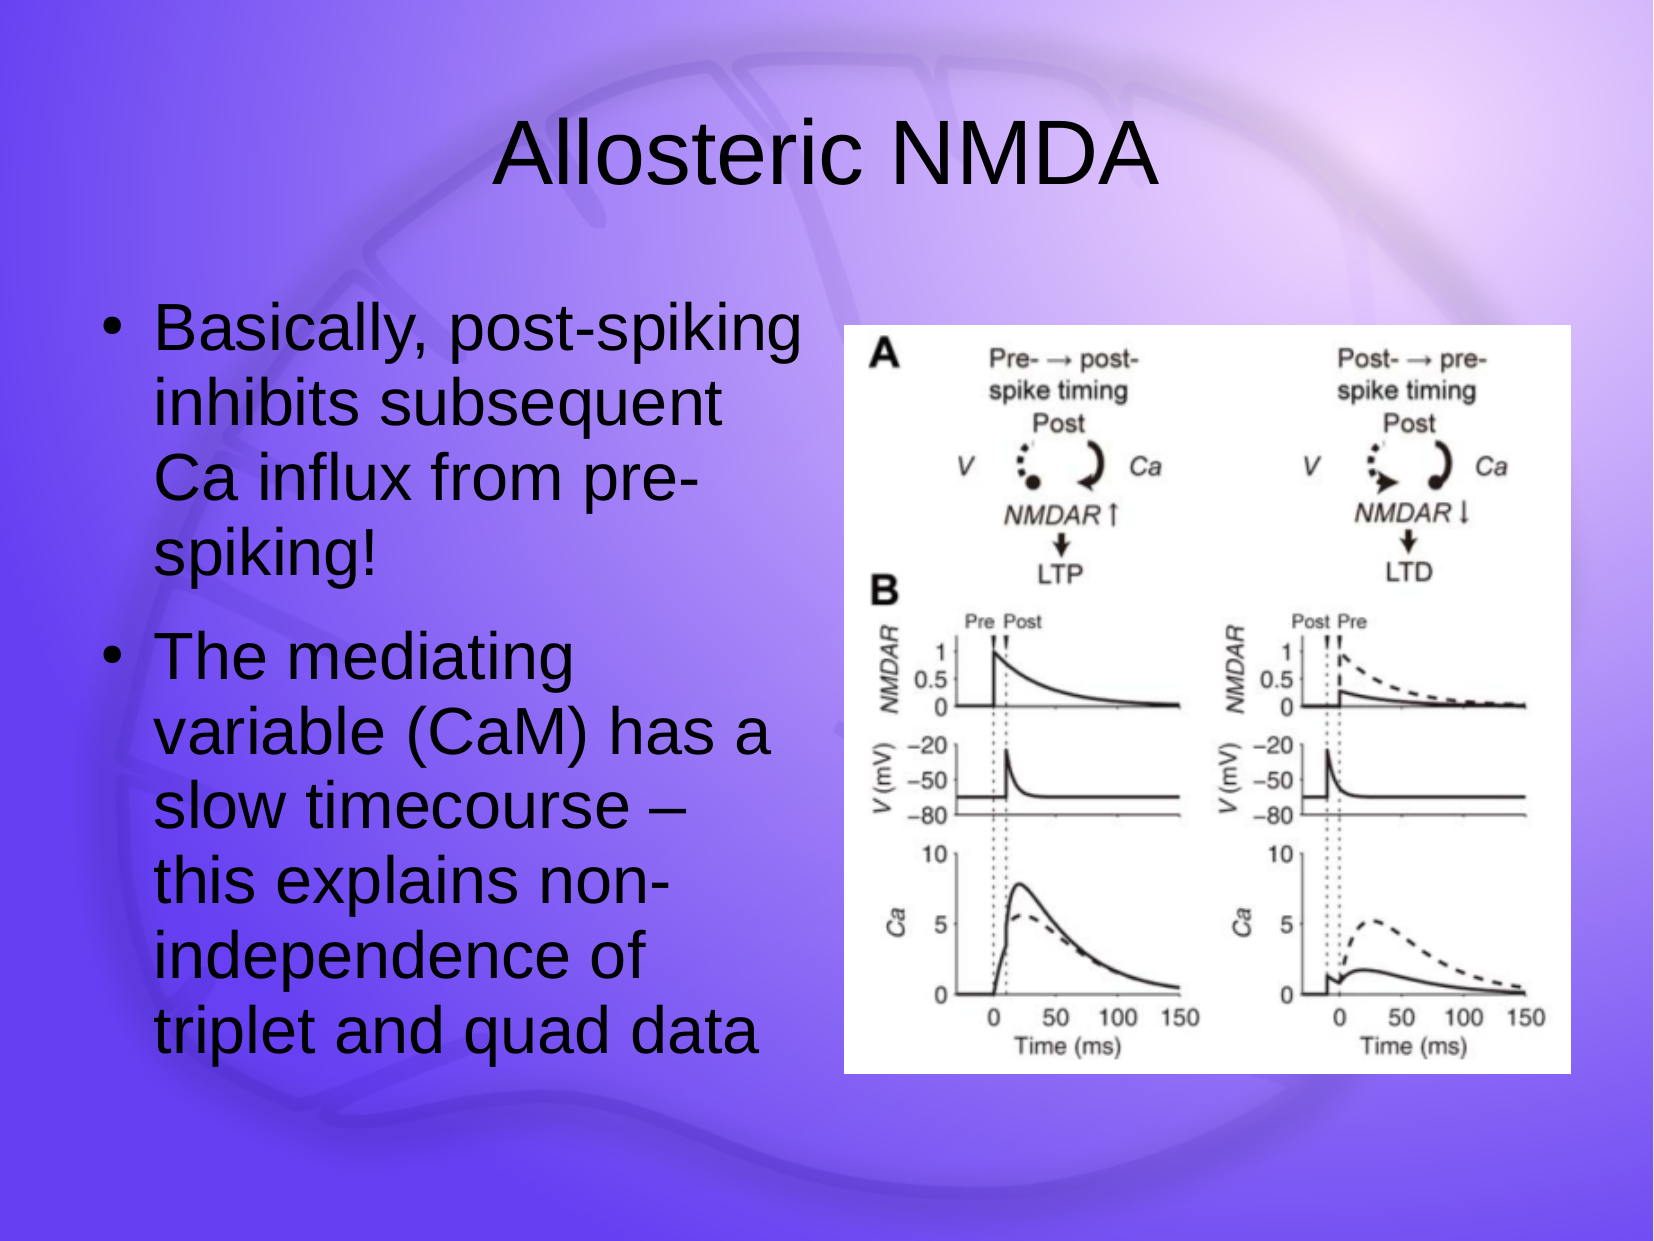

# Allosteric NMDA
Basically, post-spiking inhibits subsequent Ca influx from pre-spiking!
The mediating variable (CaM) has a slow timecourse – this explains non-independence of triplet and quad data